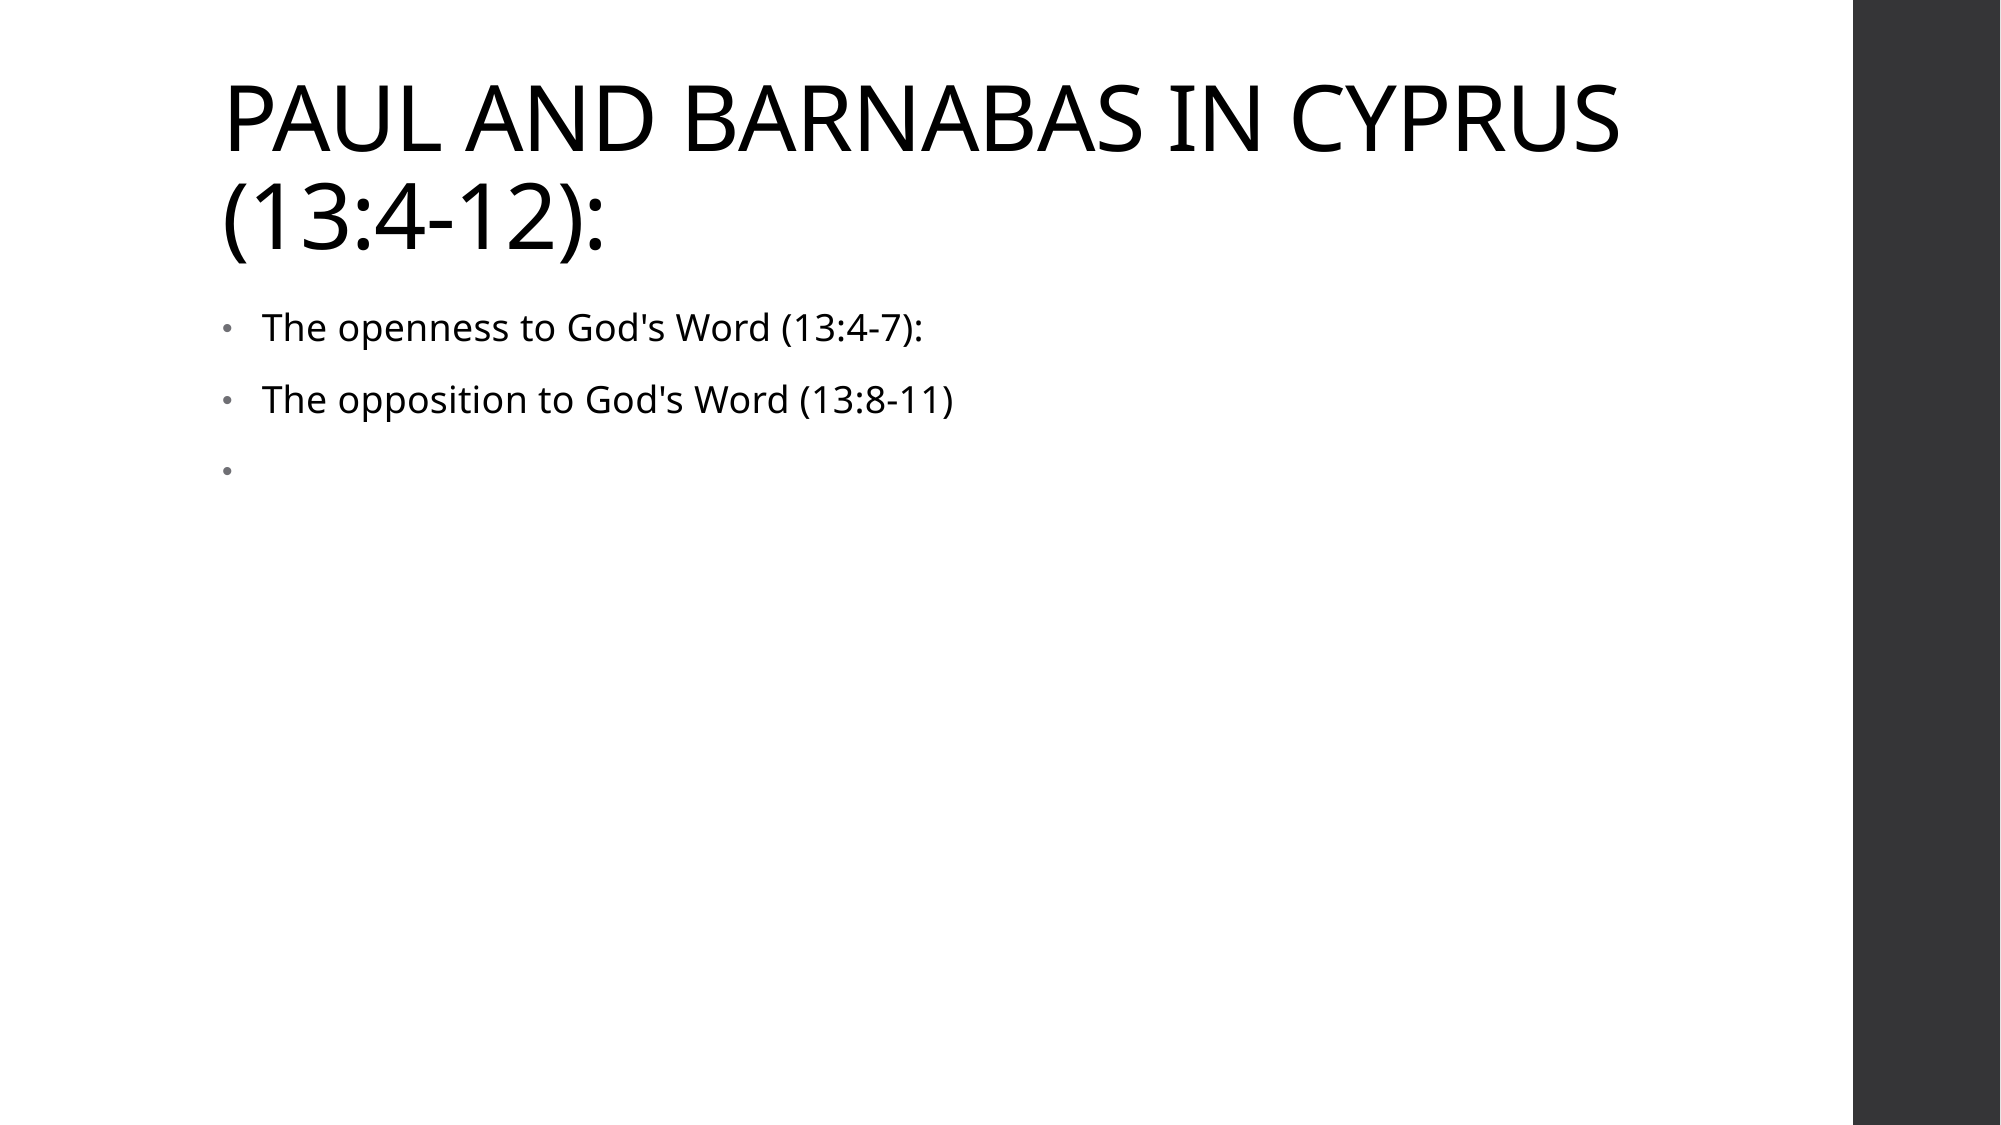

# PAUL AND BARNABAS IN CYPRUS (13:4-12):
 The openness to God's Word (13:4-7):
 The opposition to God's Word (13:8-11)